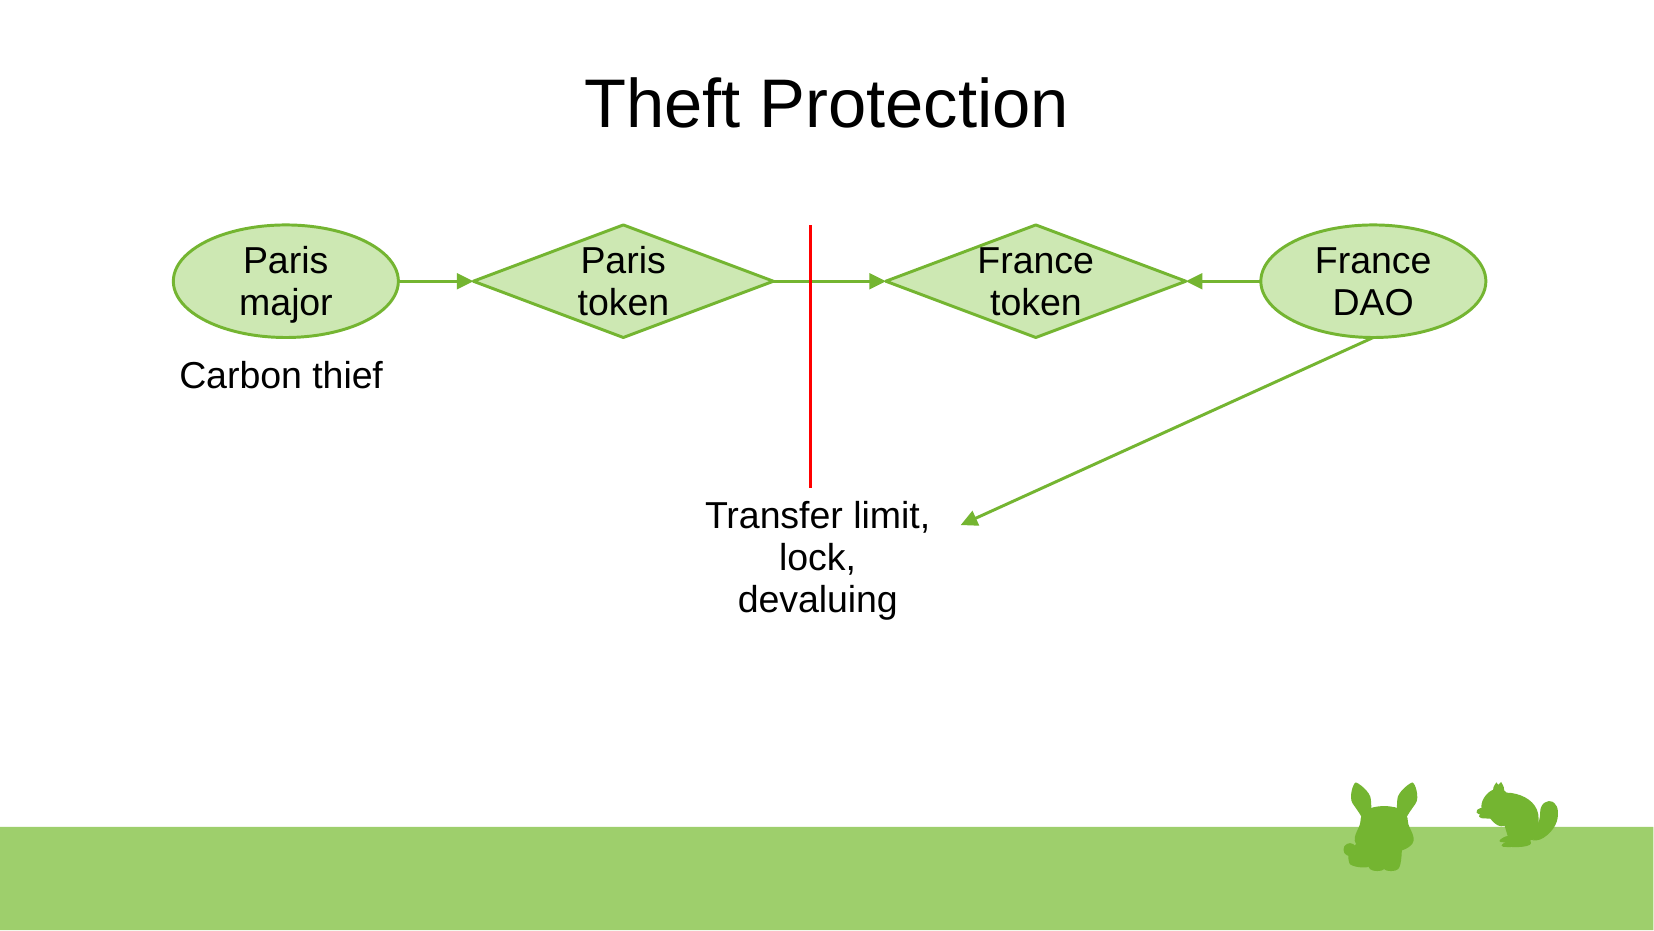

# Theft Protection
Paris
major
Paris
token
France
token
France
DAO
Carbon thief
Transfer limit,
lock,
devaluing